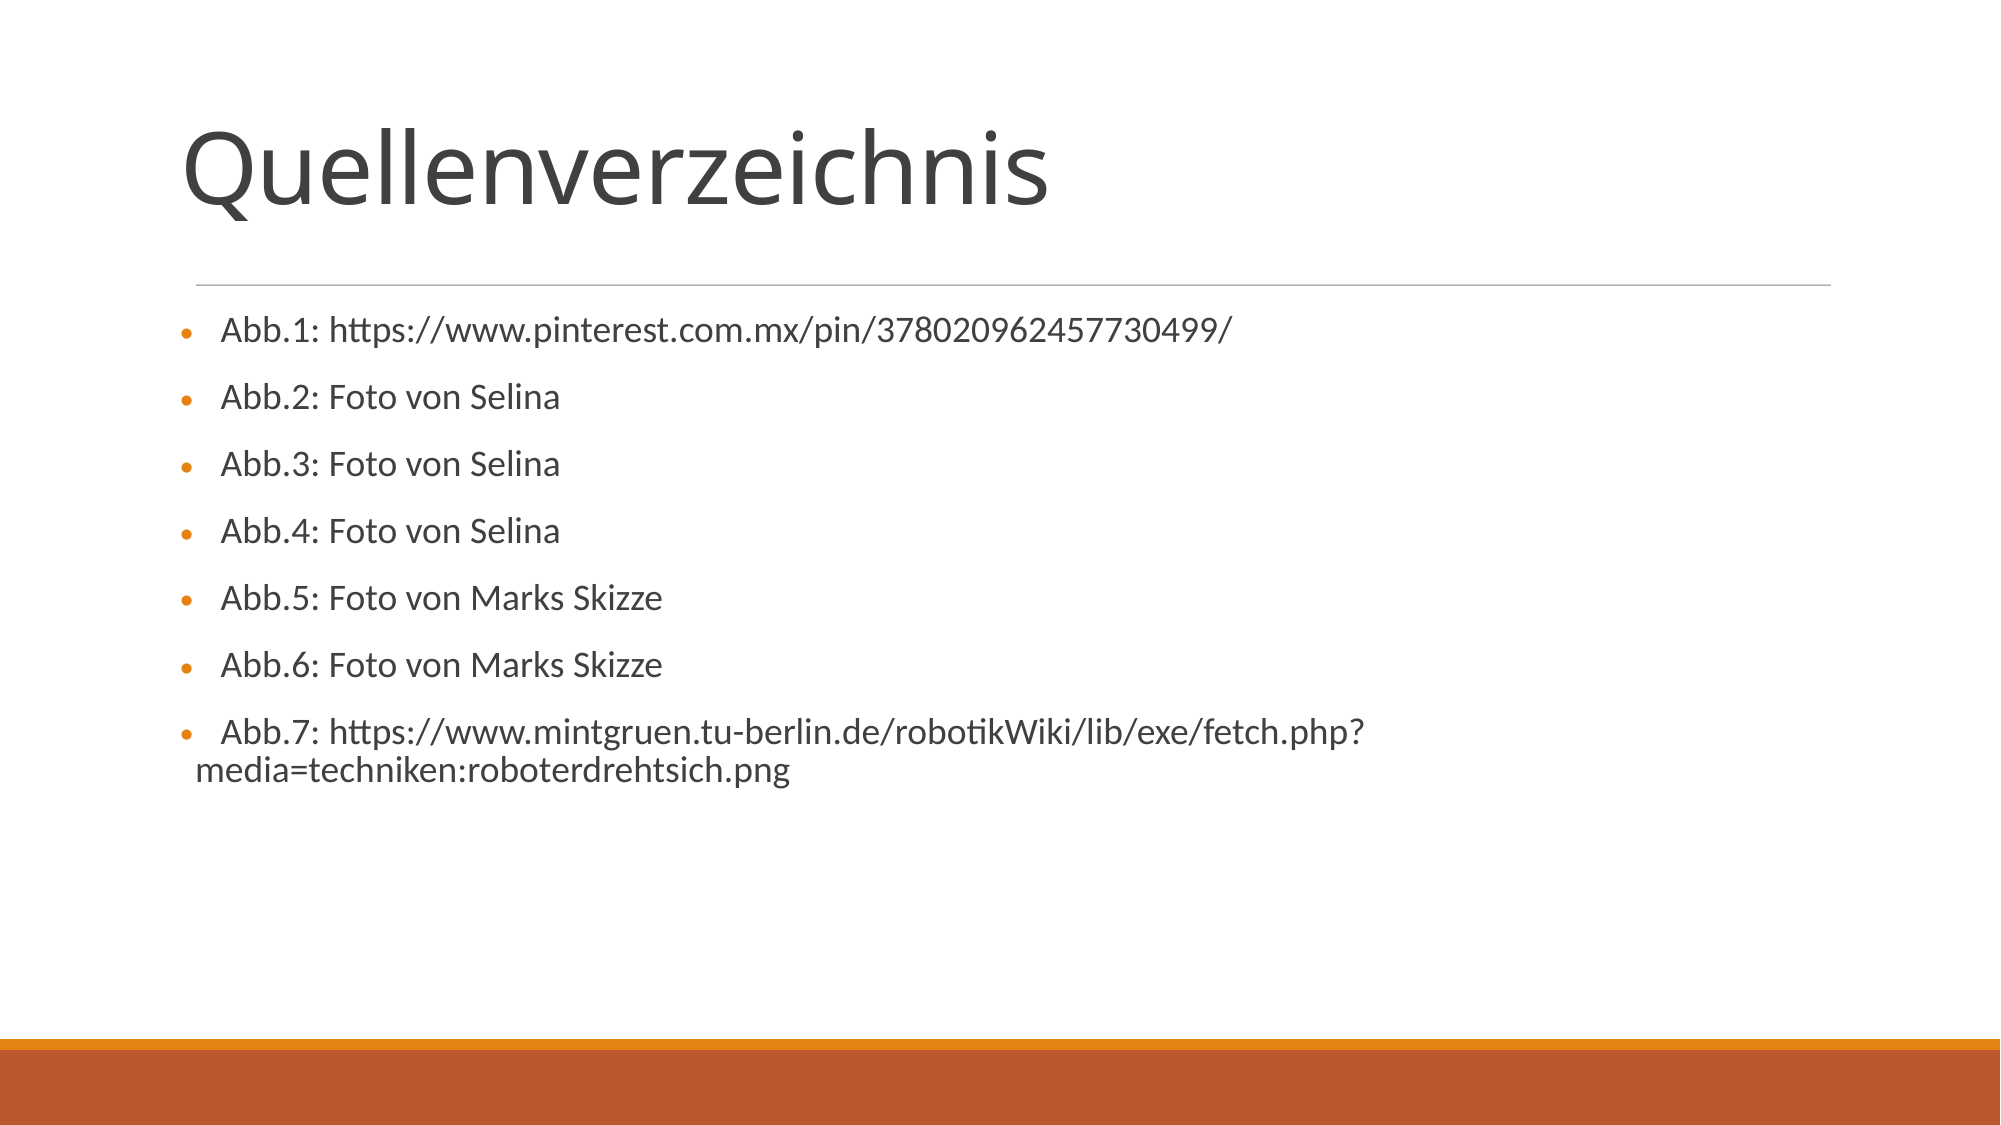

# Quellenverzeichnis
 Abb.1: https://www.pinterest.com.mx/pin/378020962457730499/
 Abb.2: Foto von Selina
 Abb.3: Foto von Selina
 Abb.4: Foto von Selina
 Abb.5: Foto von Marks Skizze
 Abb.6: Foto von Marks Skizze
 Abb.7: https://www.mintgruen.tu-berlin.de/robotikWiki/lib/exe/fetch.php?media=techniken:roboterdrehtsich.png